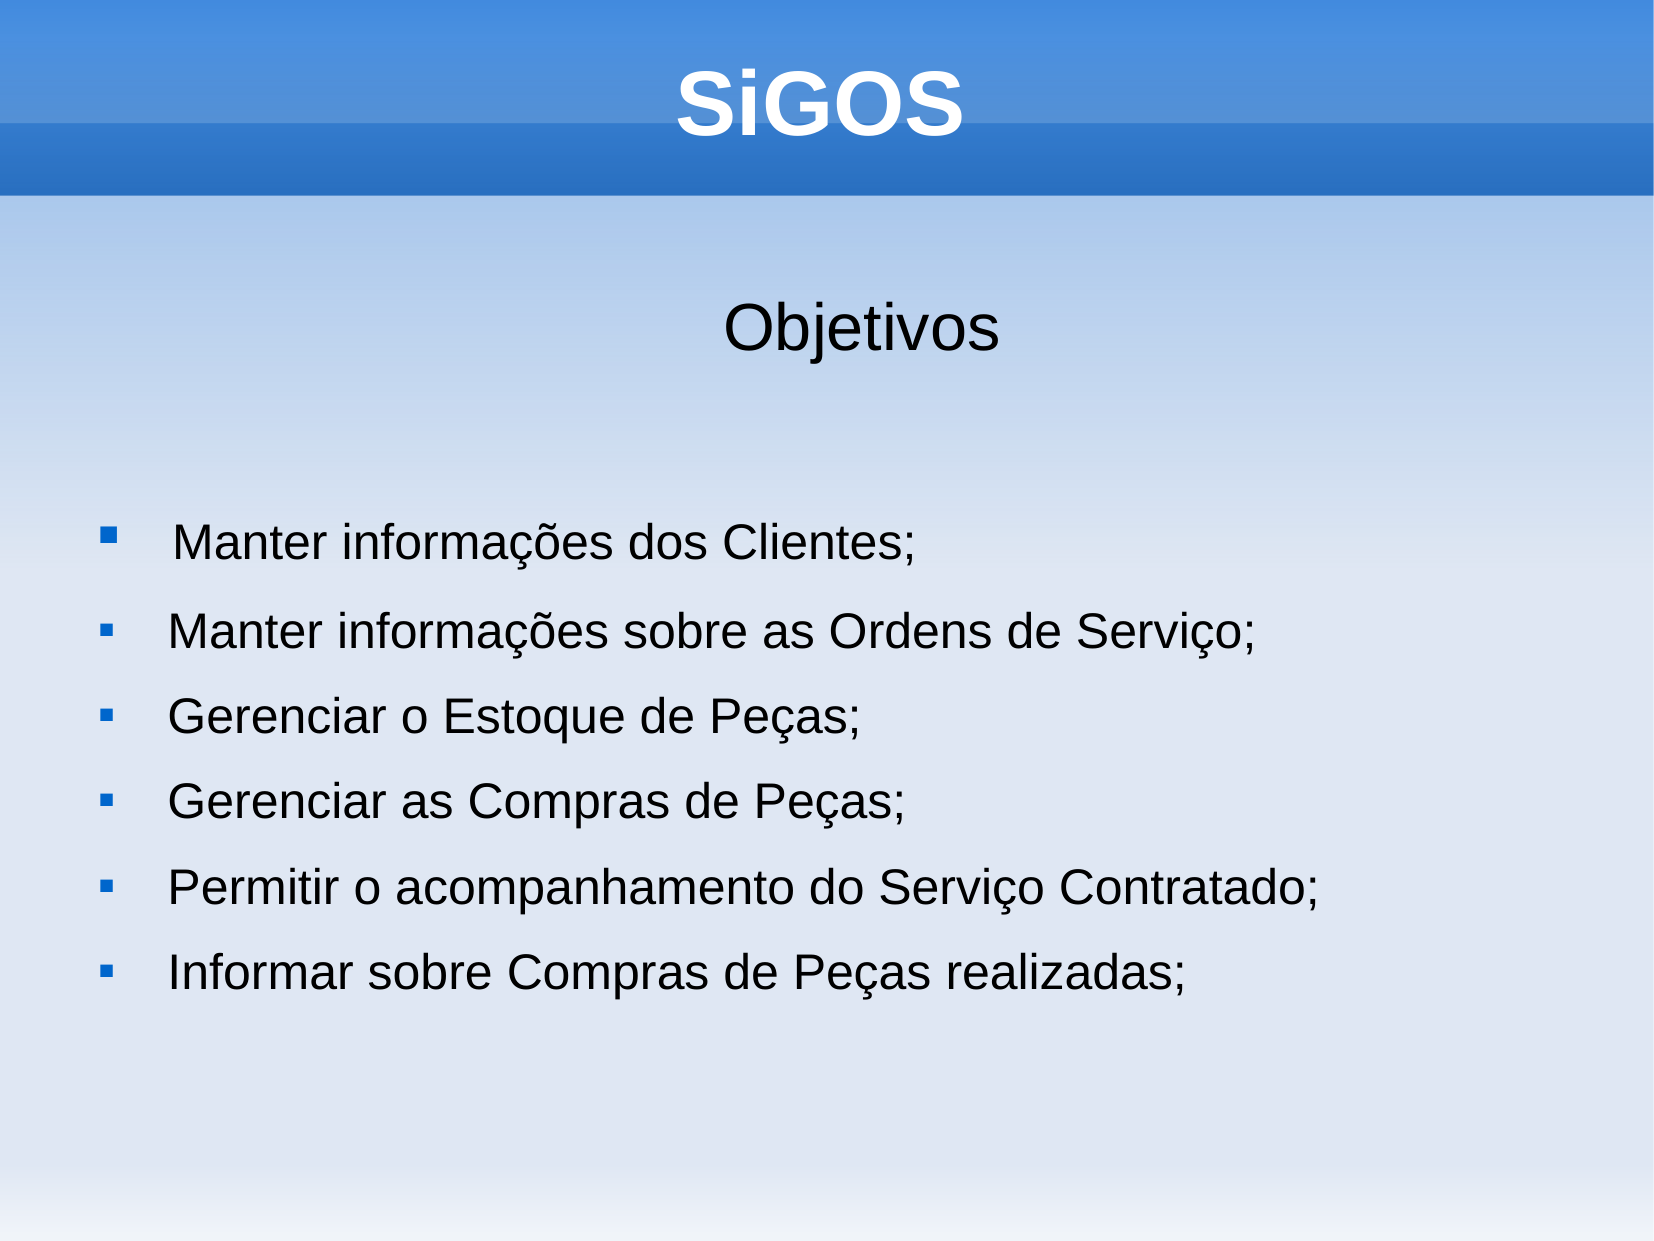

# SiGOS
Objetivos
 Manter informações dos Clientes;
 Manter informações sobre as Ordens de Serviço;
 Gerenciar o Estoque de Peças;
 Gerenciar as Compras de Peças;
 Permitir o acompanhamento do Serviço Contratado;
 Informar sobre Compras de Peças realizadas;